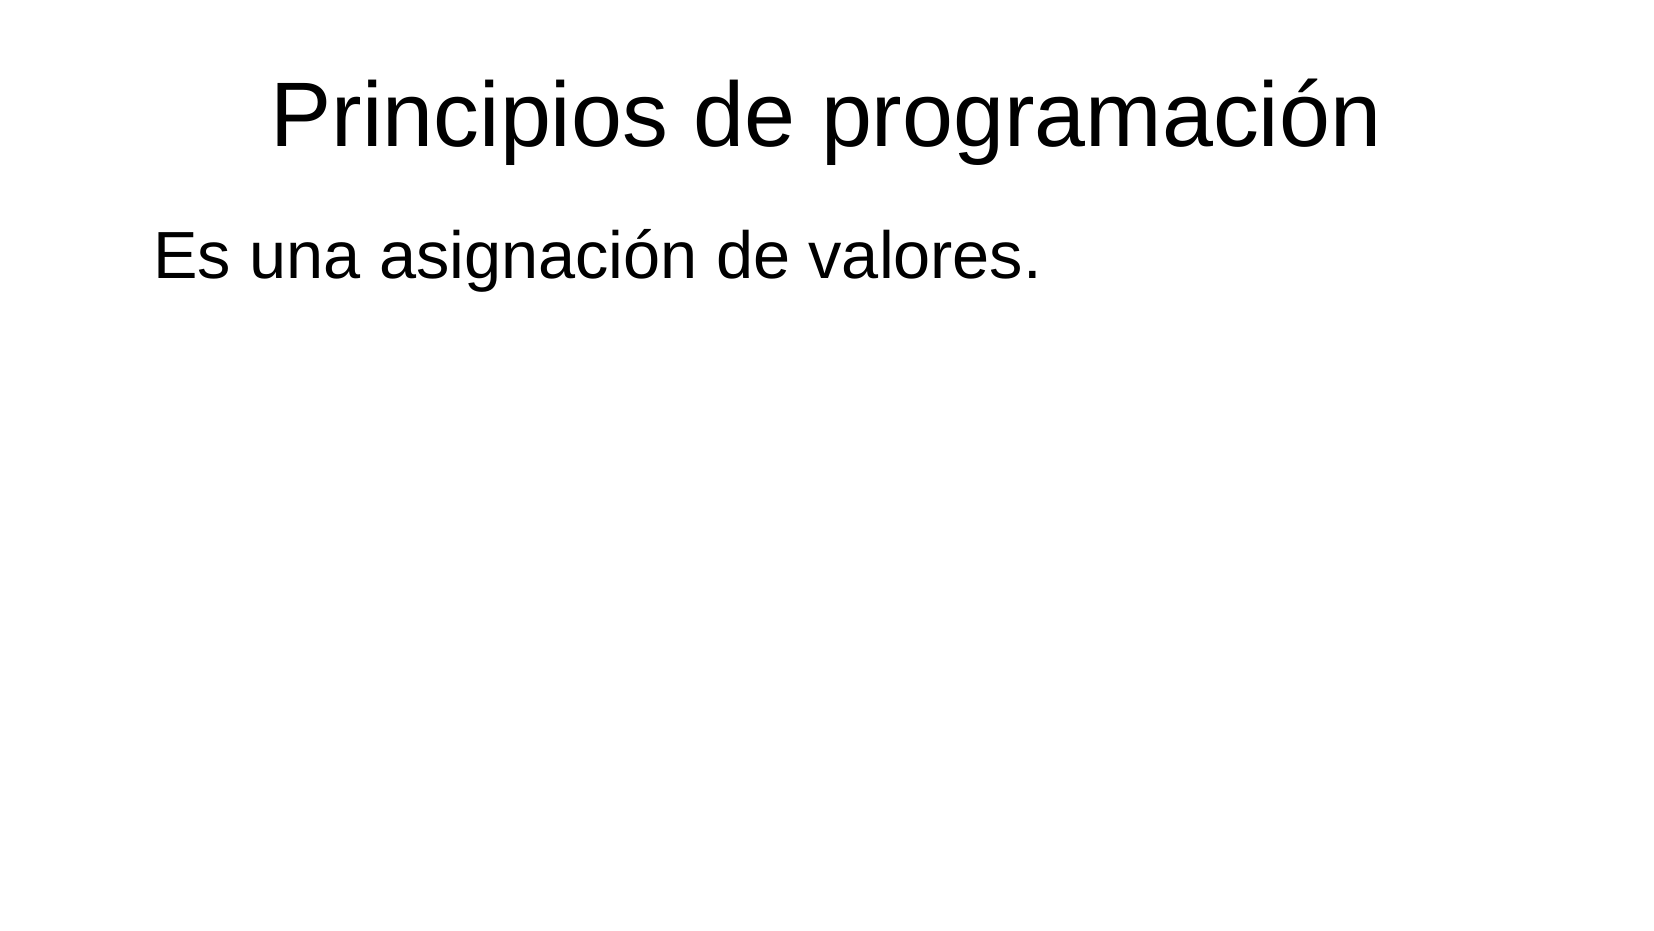

# Principios de programación
Es una asignación de valores.